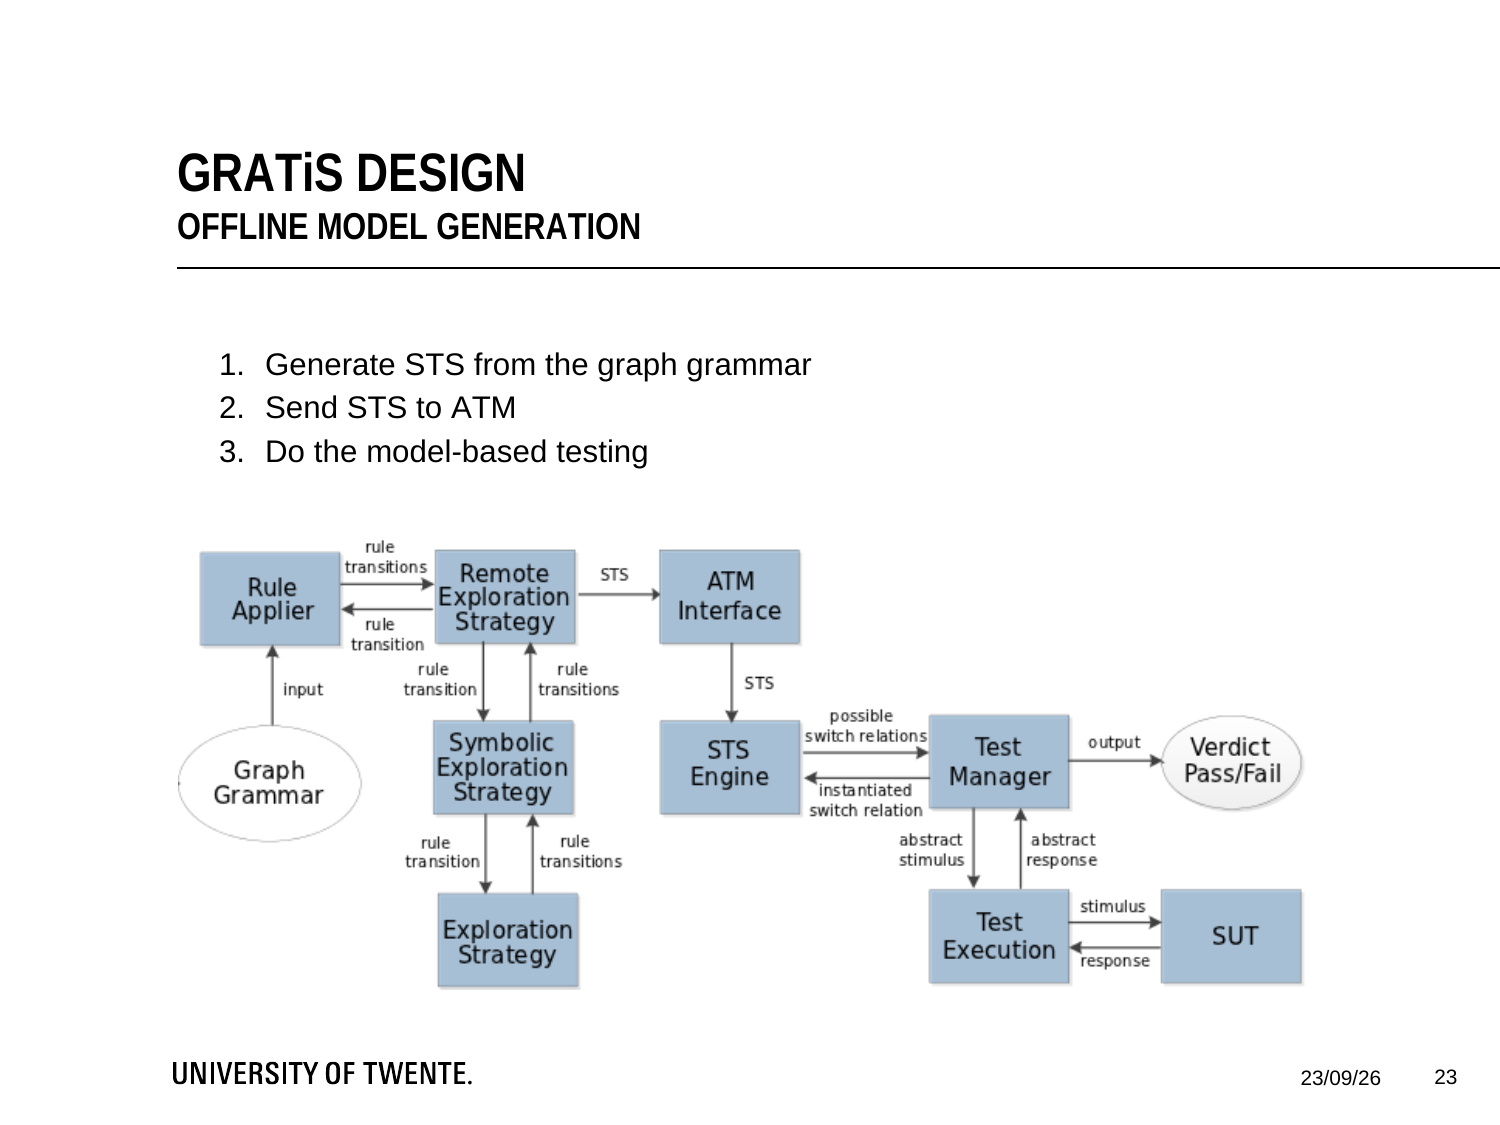

# GRATiS DESIGN OFFLINE MODEL GENERATION
Generate STS from the graph grammar
Send STS to ATM
Do the model-based testing